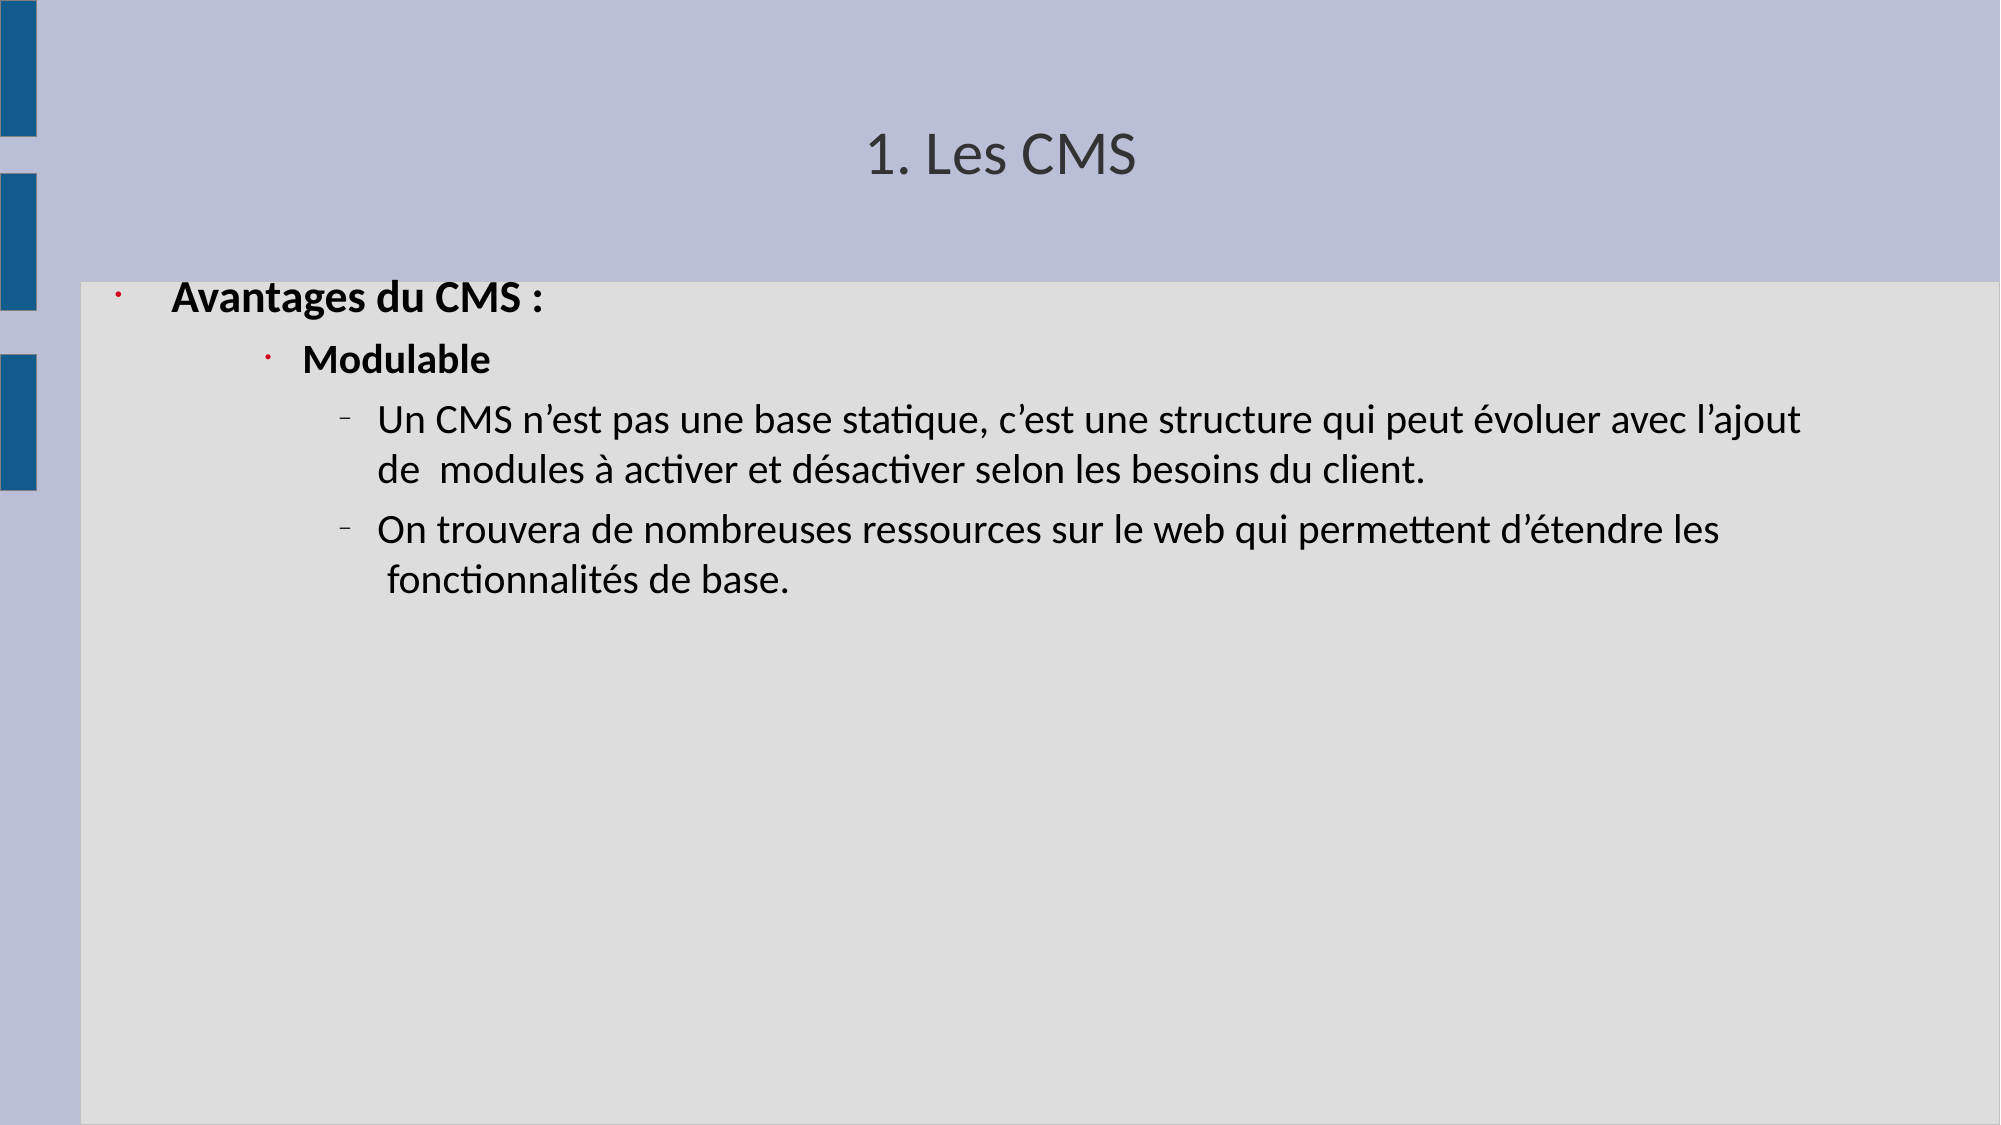

# 1. Les CMS
Avantages du CMS :
Modulable
Un CMS n’est pas une base statique, c’est une structure qui peut évoluer avec l’ajout de modules à activer et désactiver selon les besoins du client.
On trouvera de nombreuses ressources sur le web qui permettent d’étendre les fonctionnalités de base.